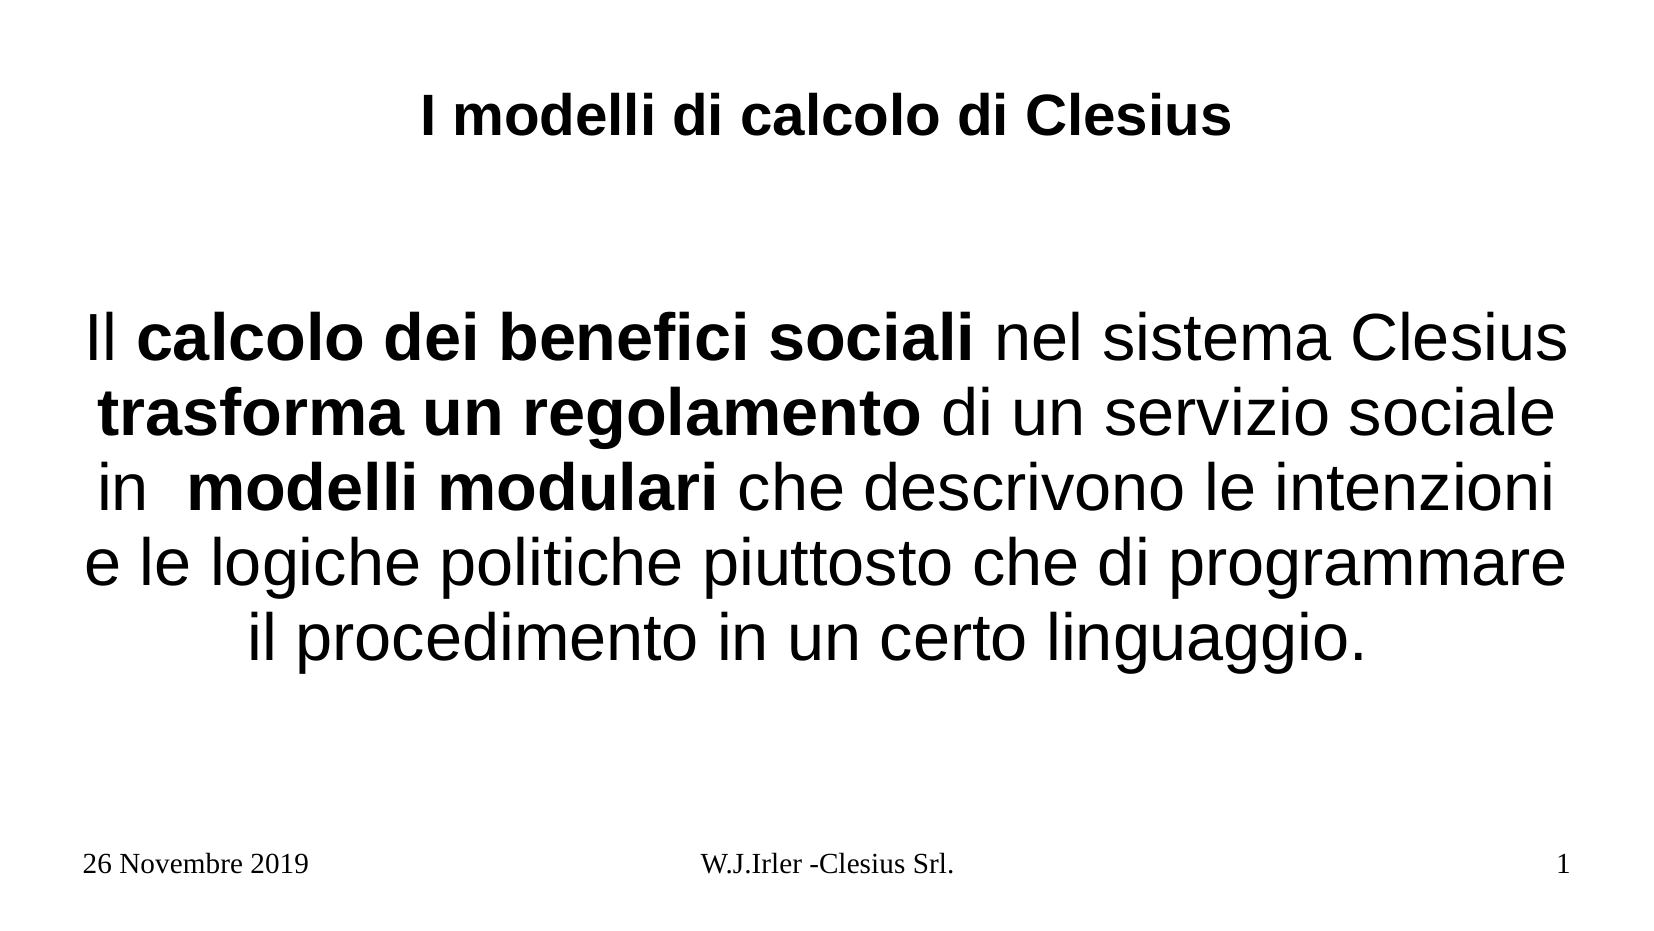

# I modelli di calcolo di Clesius
Il calcolo dei benefici sociali nel sistema Clesius trasforma un regolamento di un servizio sociale in modelli modulari che descrivono le intenzioni e le logiche politiche piuttosto che di programmare il procedimento in un certo linguaggio.
26 Novembre 2019
W.J.Irler -Clesius Srl.
1